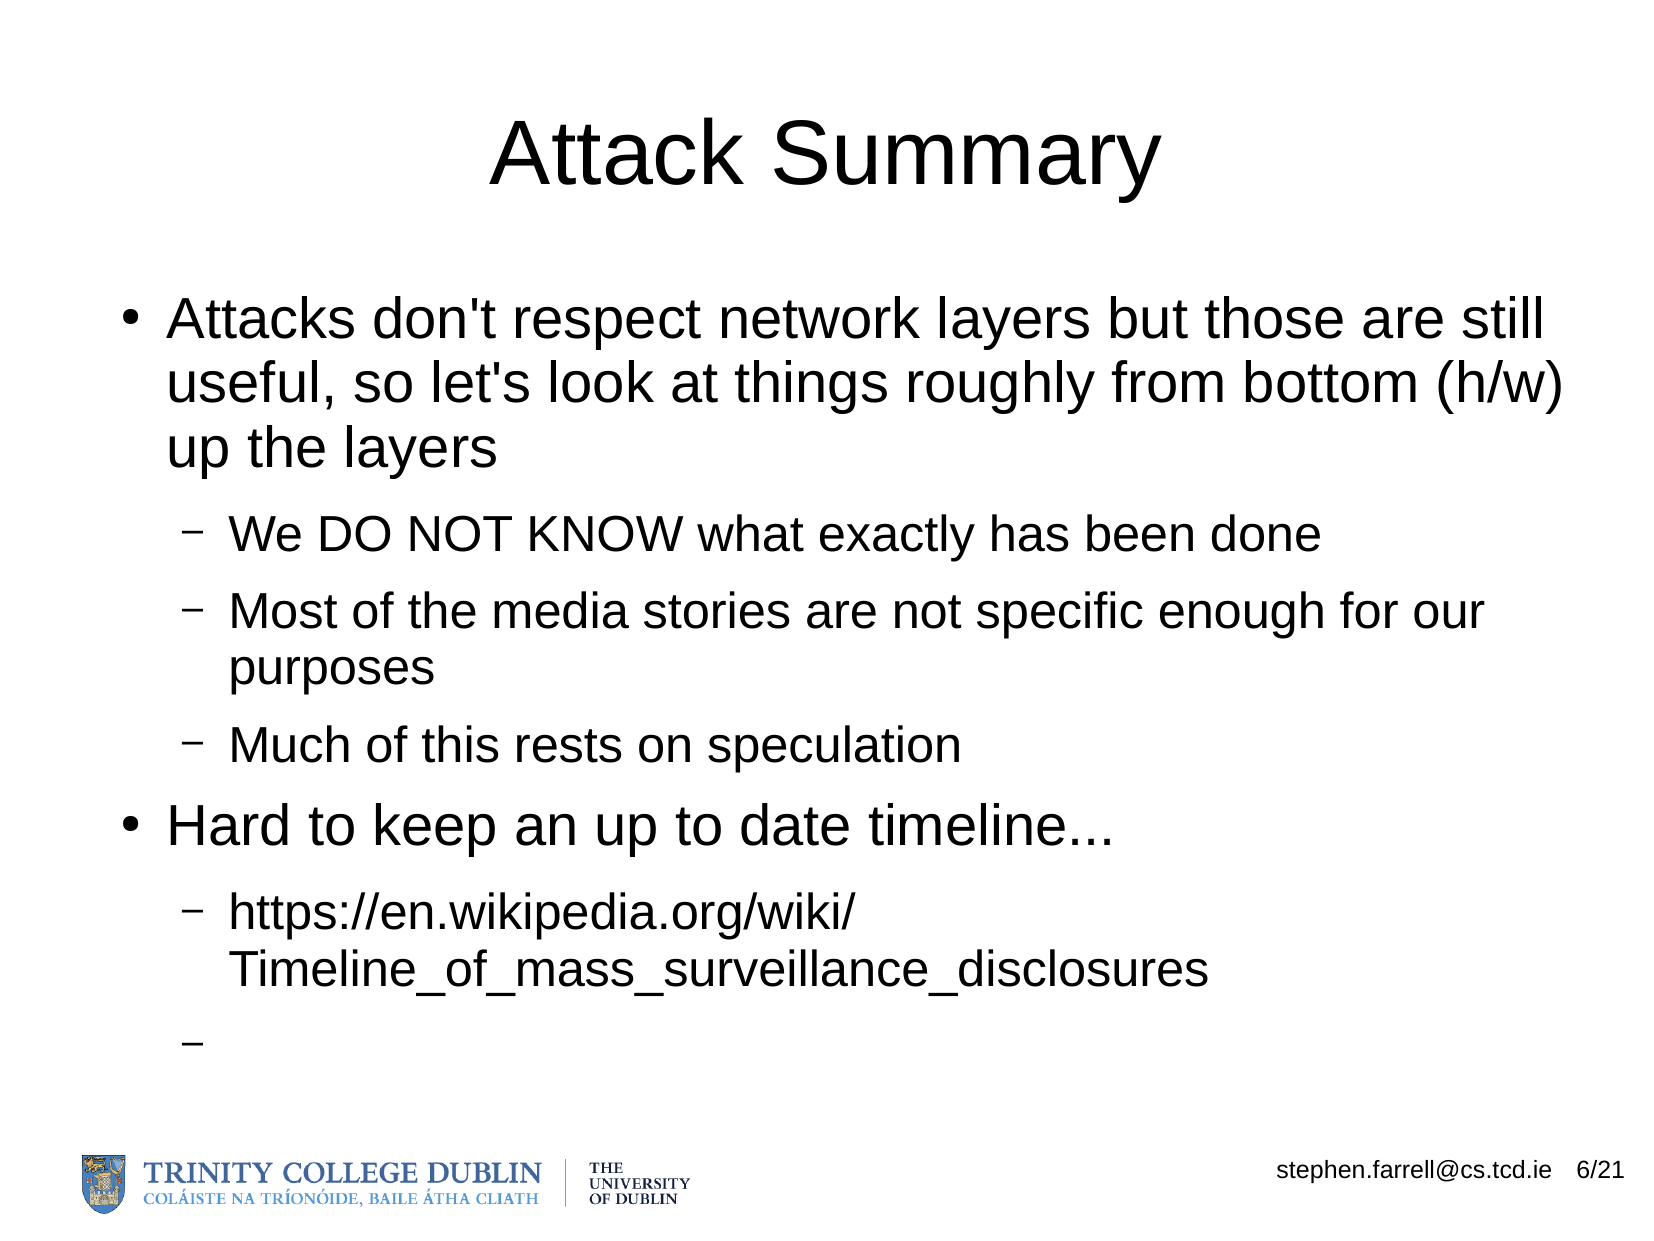

# Attack Summary
Attacks don't respect network layers but those are still useful, so let's look at things roughly from bottom (h/w) up the layers
We DO NOT KNOW what exactly has been done
Most of the media stories are not specific enough for our purposes
Much of this rests on speculation
Hard to keep an up to date timeline...
https://en.wikipedia.org/wiki/Timeline_of_mass_surveillance_disclosures